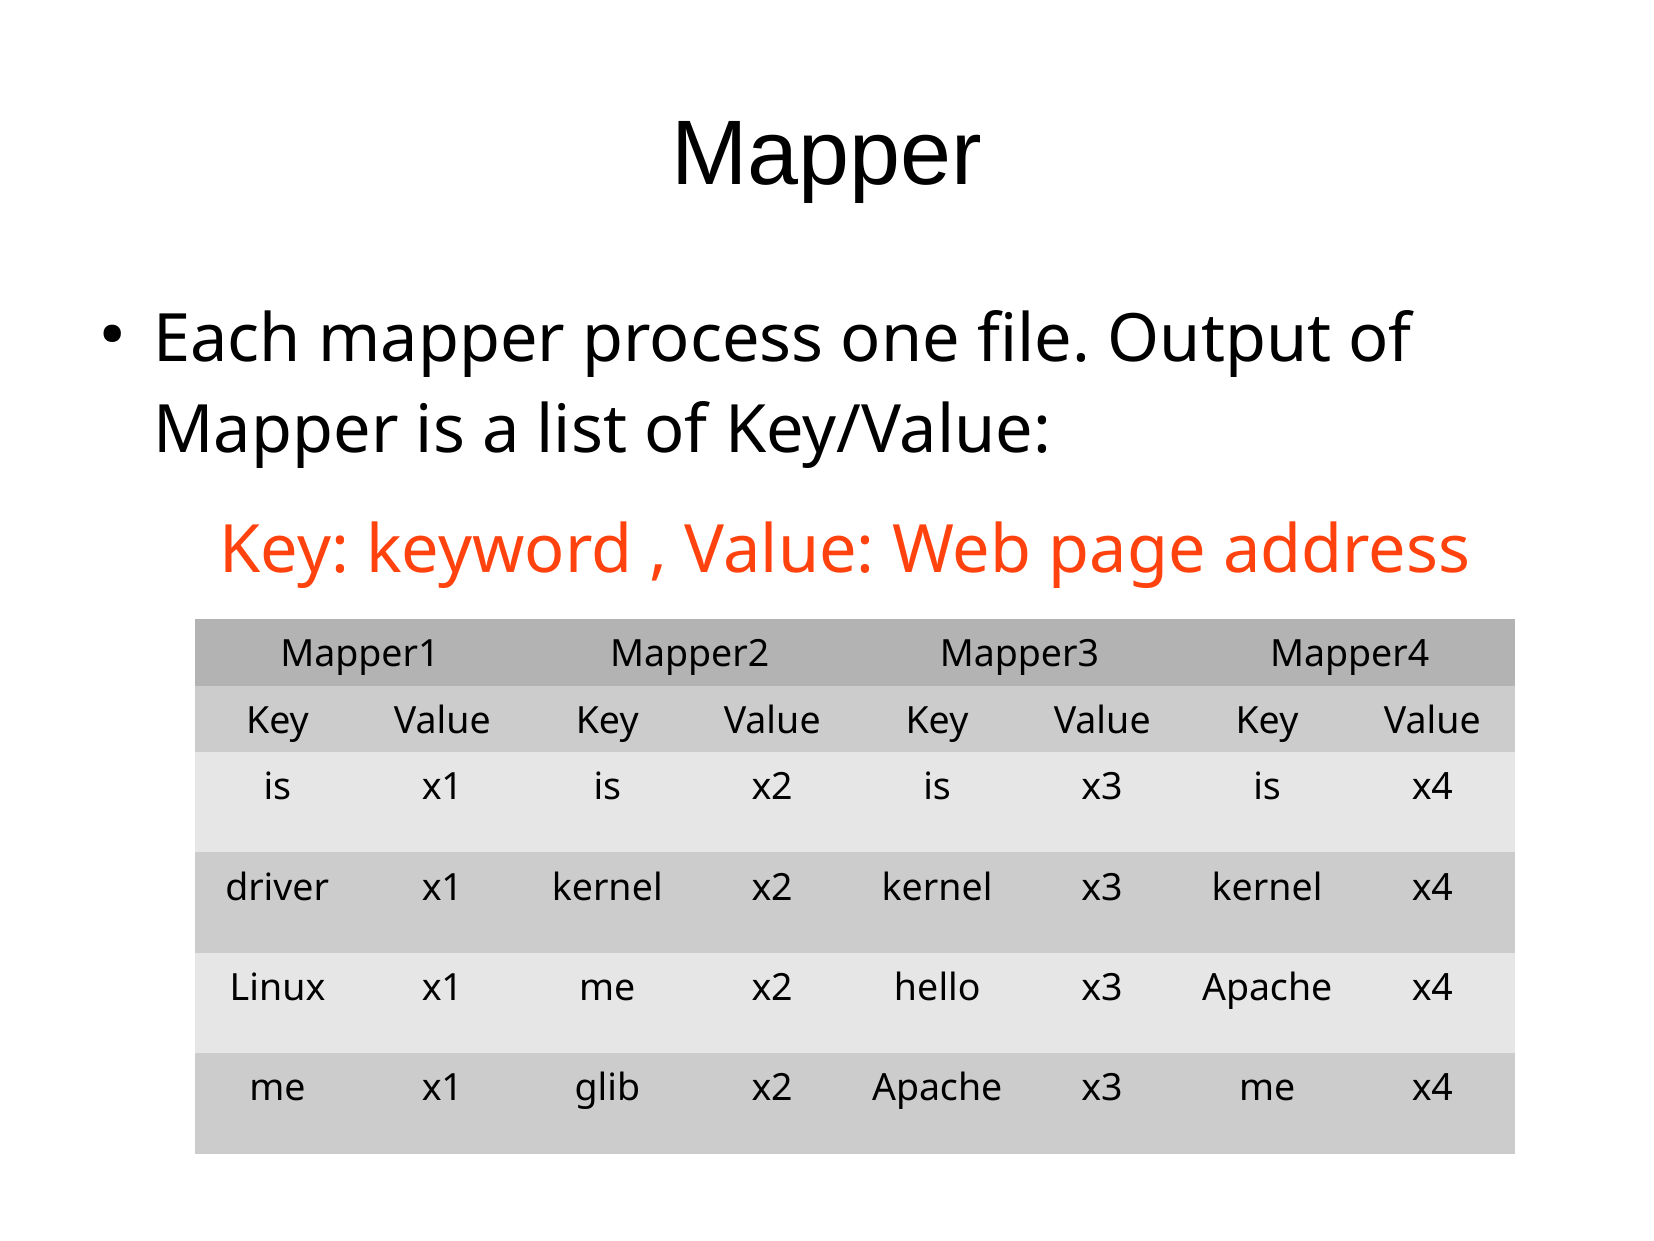

# Mapper
Each mapper process one file. Output of Mapper is a list of Key/Value:
Key: keyword , Value: Web page address
| Mapper1 | | Mapper2 | | Mapper3 | | Mapper4 | |
| --- | --- | --- | --- | --- | --- | --- | --- |
| Key | Value | Key | Value | Key | Value | Key | Value |
| is | x1 | is | x2 | is | x3 | is | x4 |
| driver | x1 | kernel | x2 | kernel | x3 | kernel | x4 |
| Linux | x1 | me | x2 | hello | x3 | Apache | x4 |
| me | x1 | glib | x2 | Apache | x3 | me | x4 |